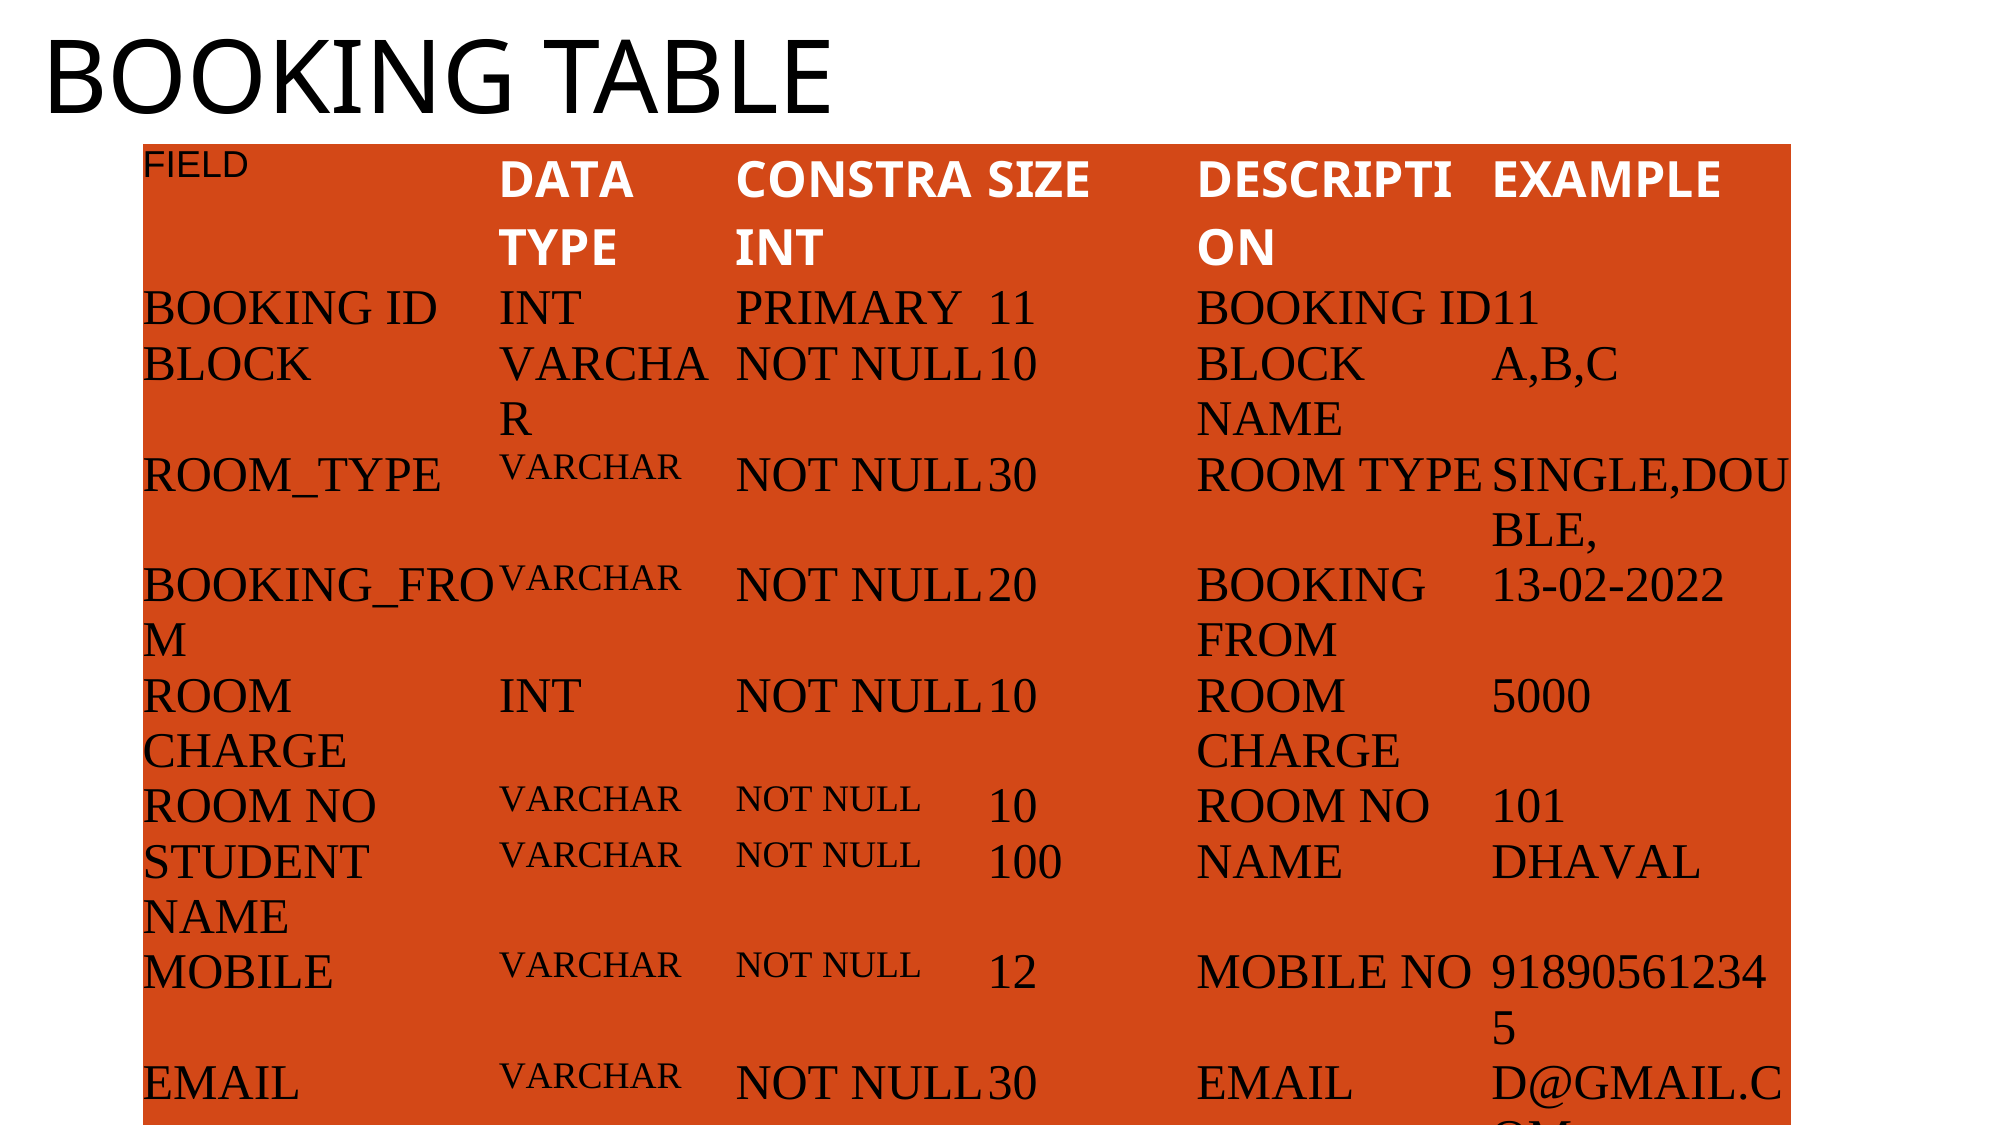

# BOOKING TABLE
| FIELD | DATA TYPE | CONSTRAINT | SIZE | DESCRIPTION | EXAMPLE |
| --- | --- | --- | --- | --- | --- |
| BOOKING ID | INT | PRIMARY | 11 | BOOKING ID | 11 |
| BLOCK | VARCHAR | NOT NULL | 10 | BLOCK NAME | A,B,C |
| ROOM\_TYPE | VARCHAR | NOT NULL | 30 | ROOM TYPE | SINGLE,DOUBLE, |
| BOOKING\_FROM | VARCHAR | NOT NULL | 20 | BOOKING FROM | 13-02-2022 |
| ROOM CHARGE | INT | NOT NULL | 10 | ROOM CHARGE | 5000 |
| ROOM NO | VARCHAR | NOT NULL | 10 | ROOM NO | 101 |
| STUDENT NAME | VARCHAR | NOT NULL | 100 | NAME | DHAVAL |
| MOBILE | VARCHAR | NOT NULL | 12 | MOBILE NO | 918905612345 |
| EMAIL | VARCHAR | NOT NULL | 30 | EMAIL | D@GMAIL.COM |
| STATUS | VARCHAR | NOT NULL | 30 | STATUS OF ROOM | PENDING,APPROV,REJECT |
| BOOKING DATE | TIMESTAMP | NOT NULL | 8 | BOOKING DATE | 14-05-2022 |
| FOOD TYPE | VARCHAR | NOT NULL | 25 | TYPE OF FOOD | VEG,NON-VEG |
| MESS CHARGE | INT | NOT NULL | 255 | CHARGE OF MESS | 3000 |
19